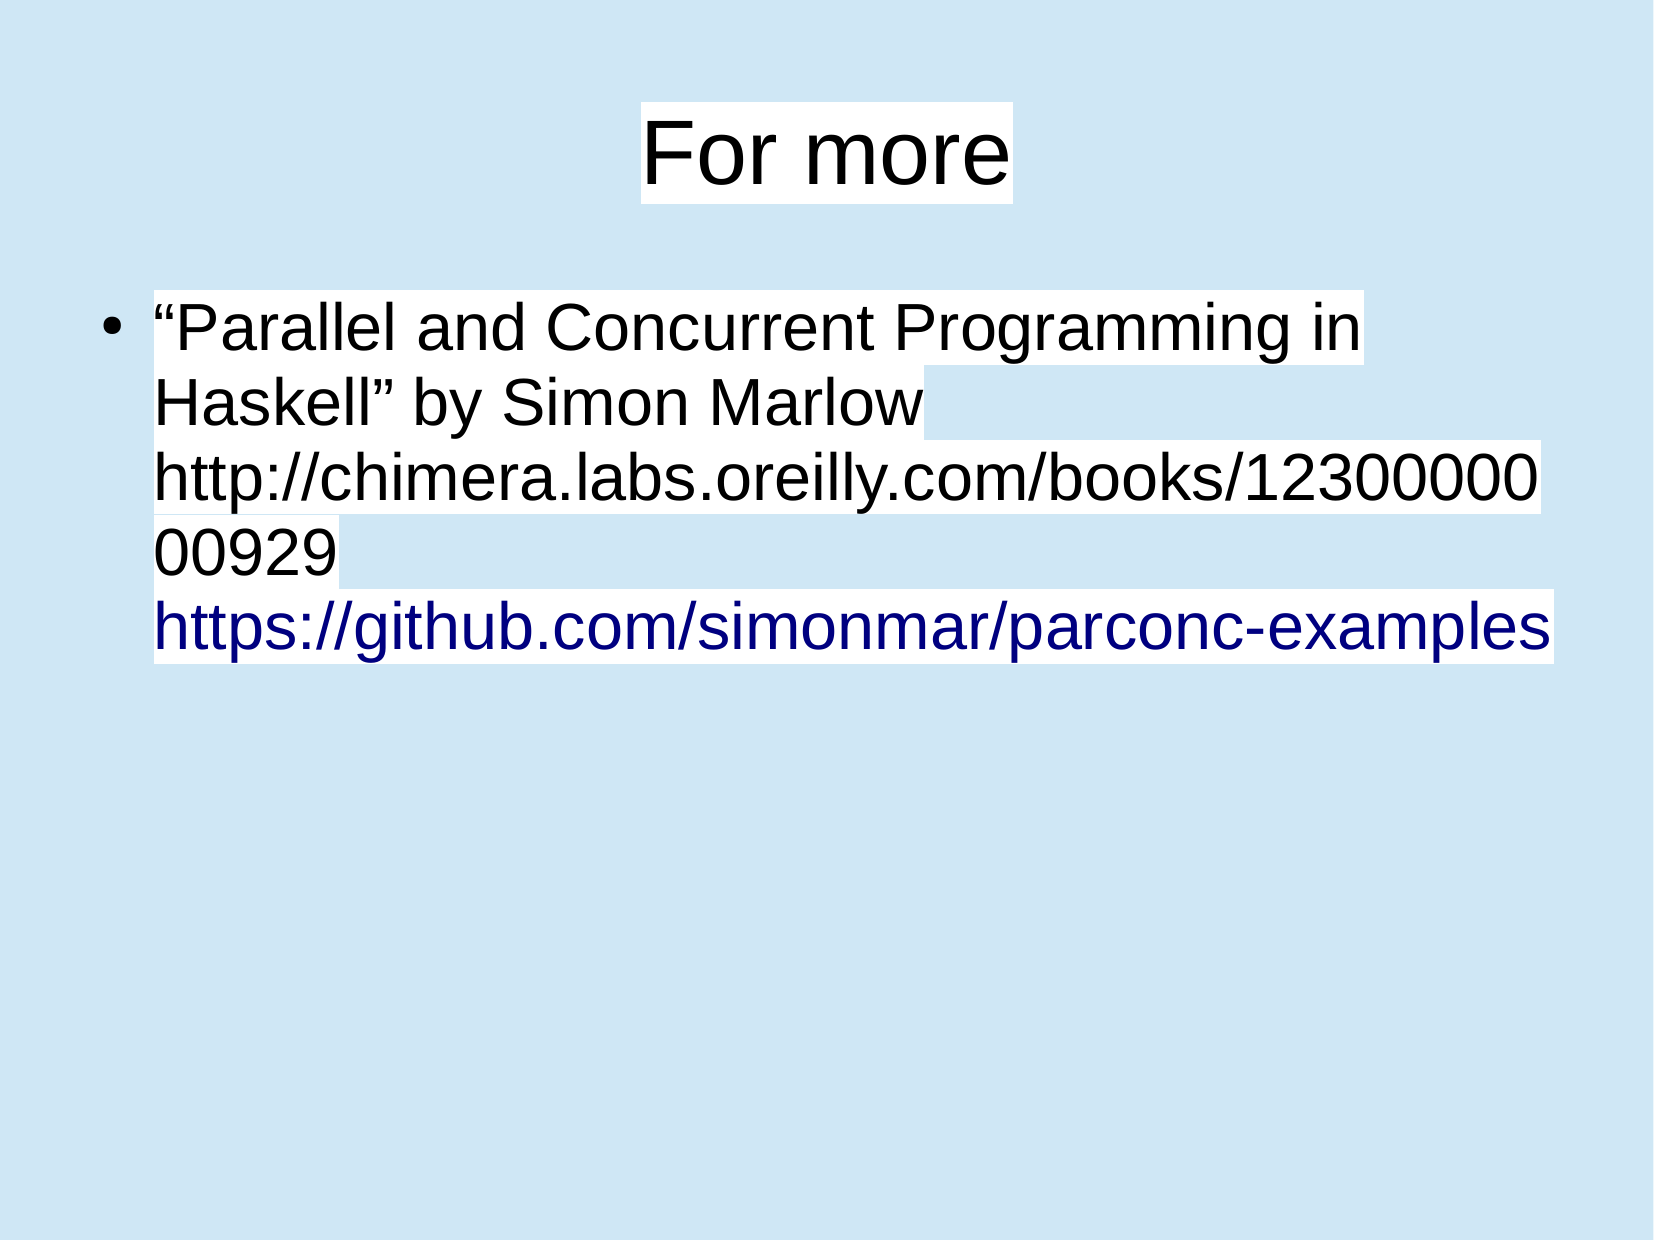

# For more
“Parallel and Concurrent Programming in Haskell” by Simon Marlow
http://chimera.labs.oreilly.com/books/1230000000929
https://github.com/simonmar/parconc-examples